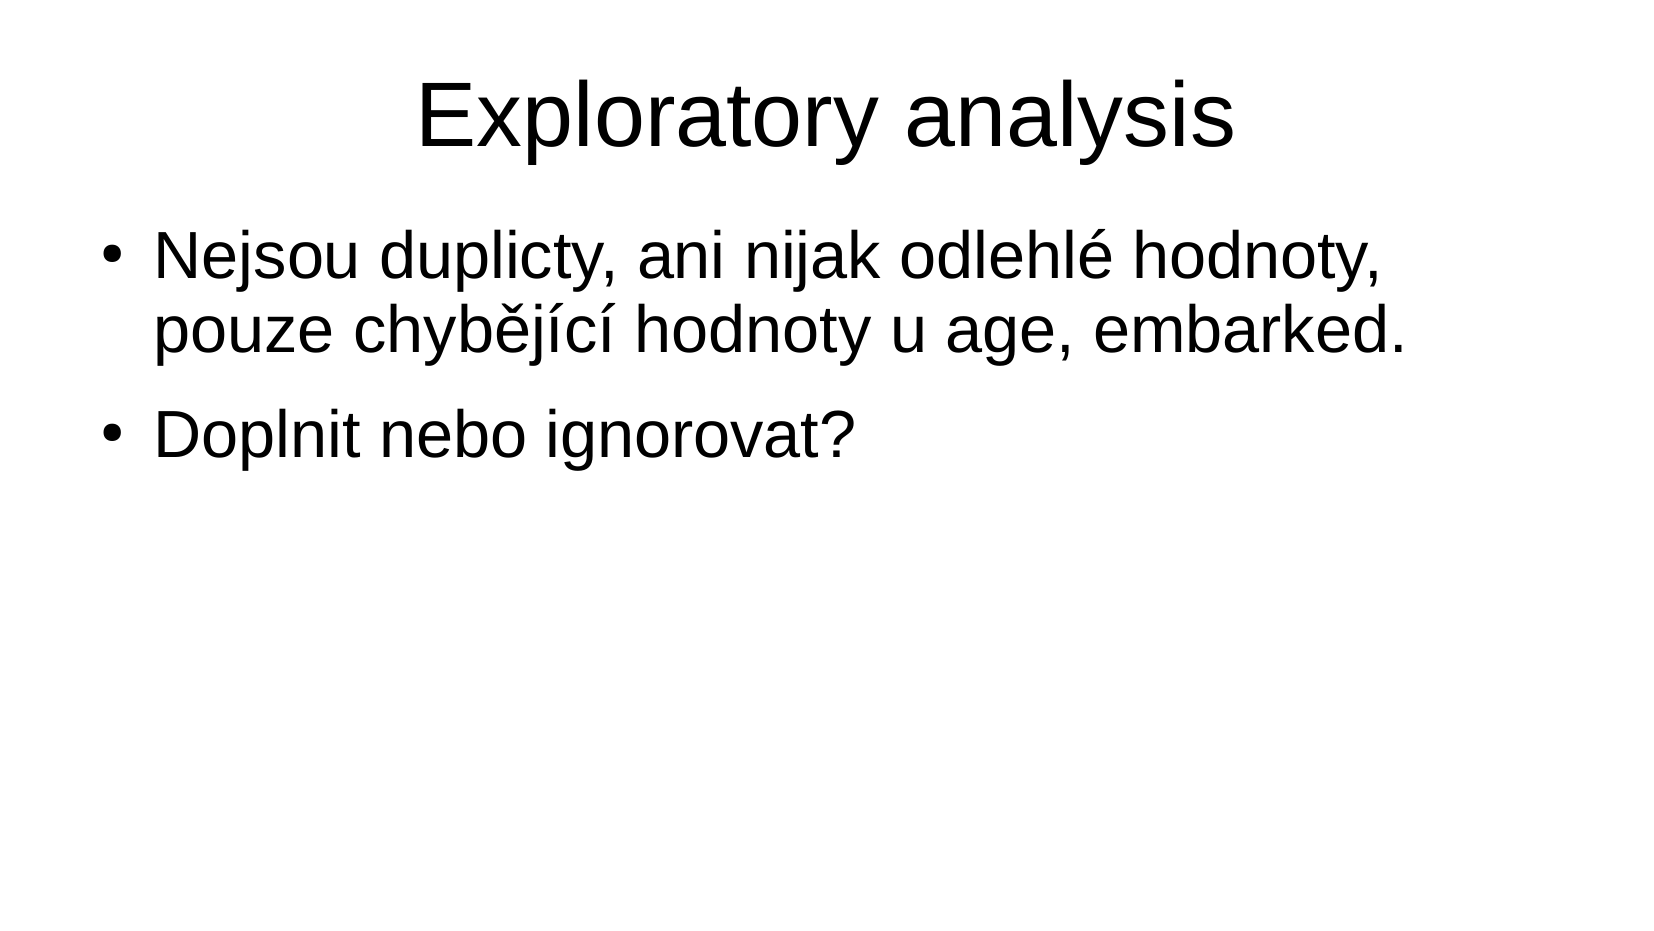

# Exploratory analysis
Nejsou duplicty, ani nijak odlehlé hodnoty, pouze chybějící hodnoty u age, embarked.
Doplnit nebo ignorovat?